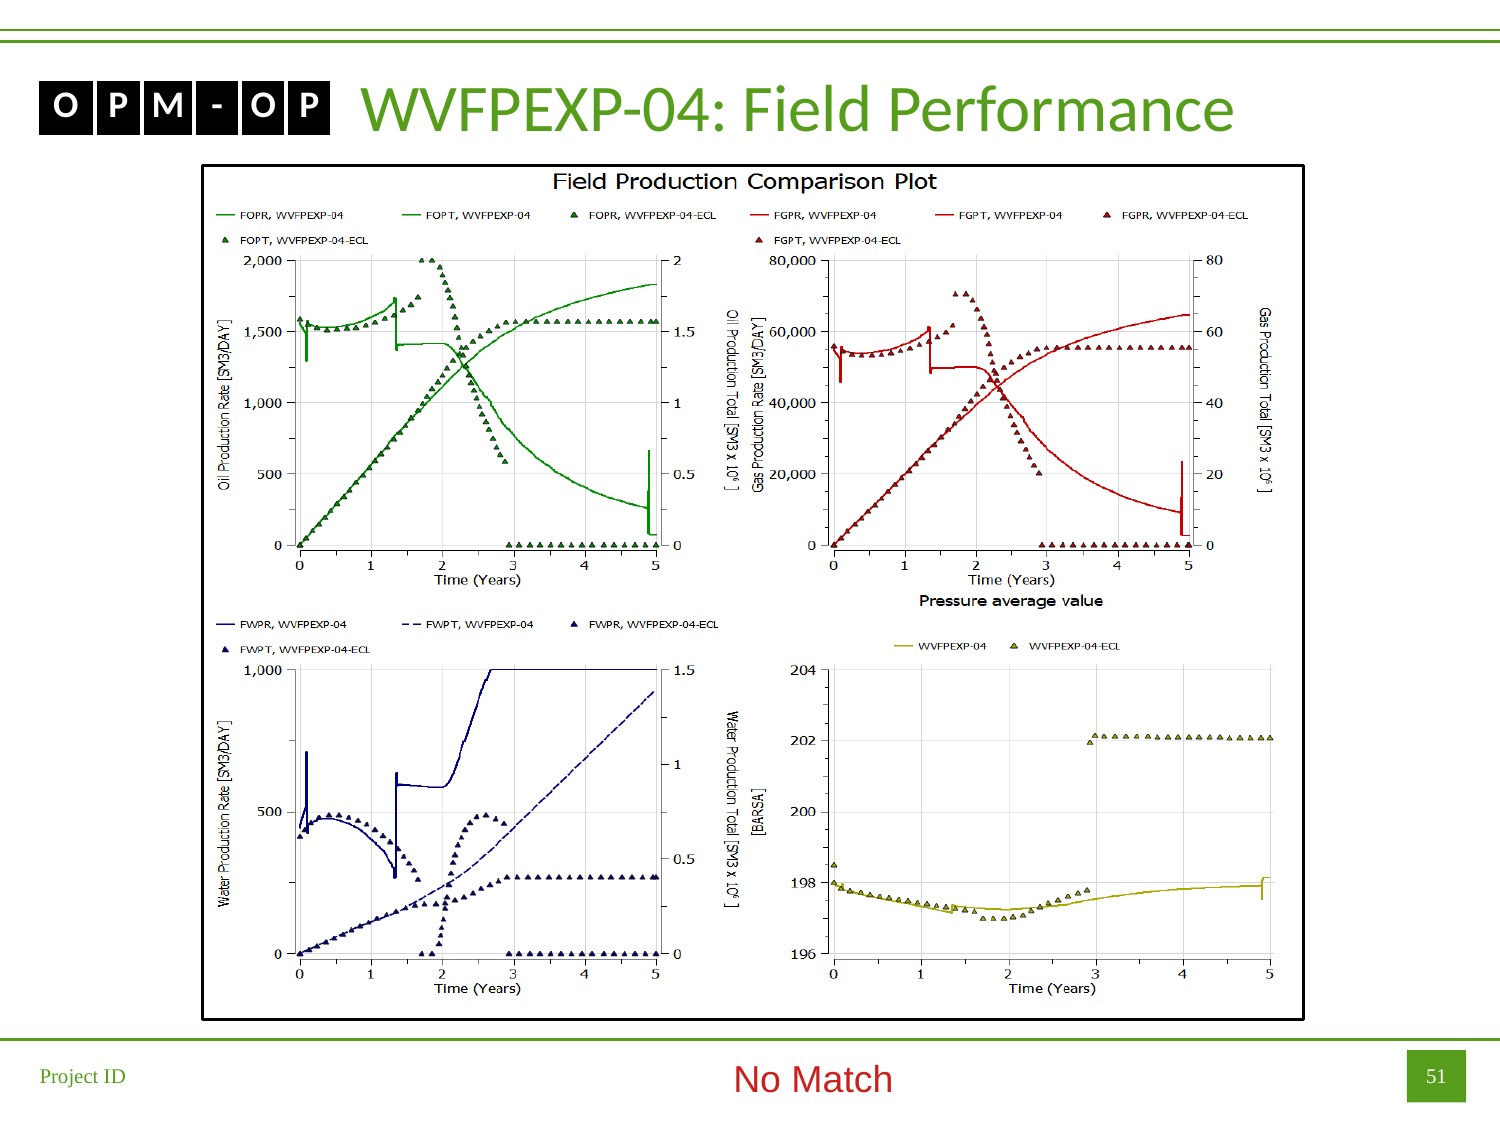

# WVFPEXP-04: Field Performance
Project ID
51
No Match